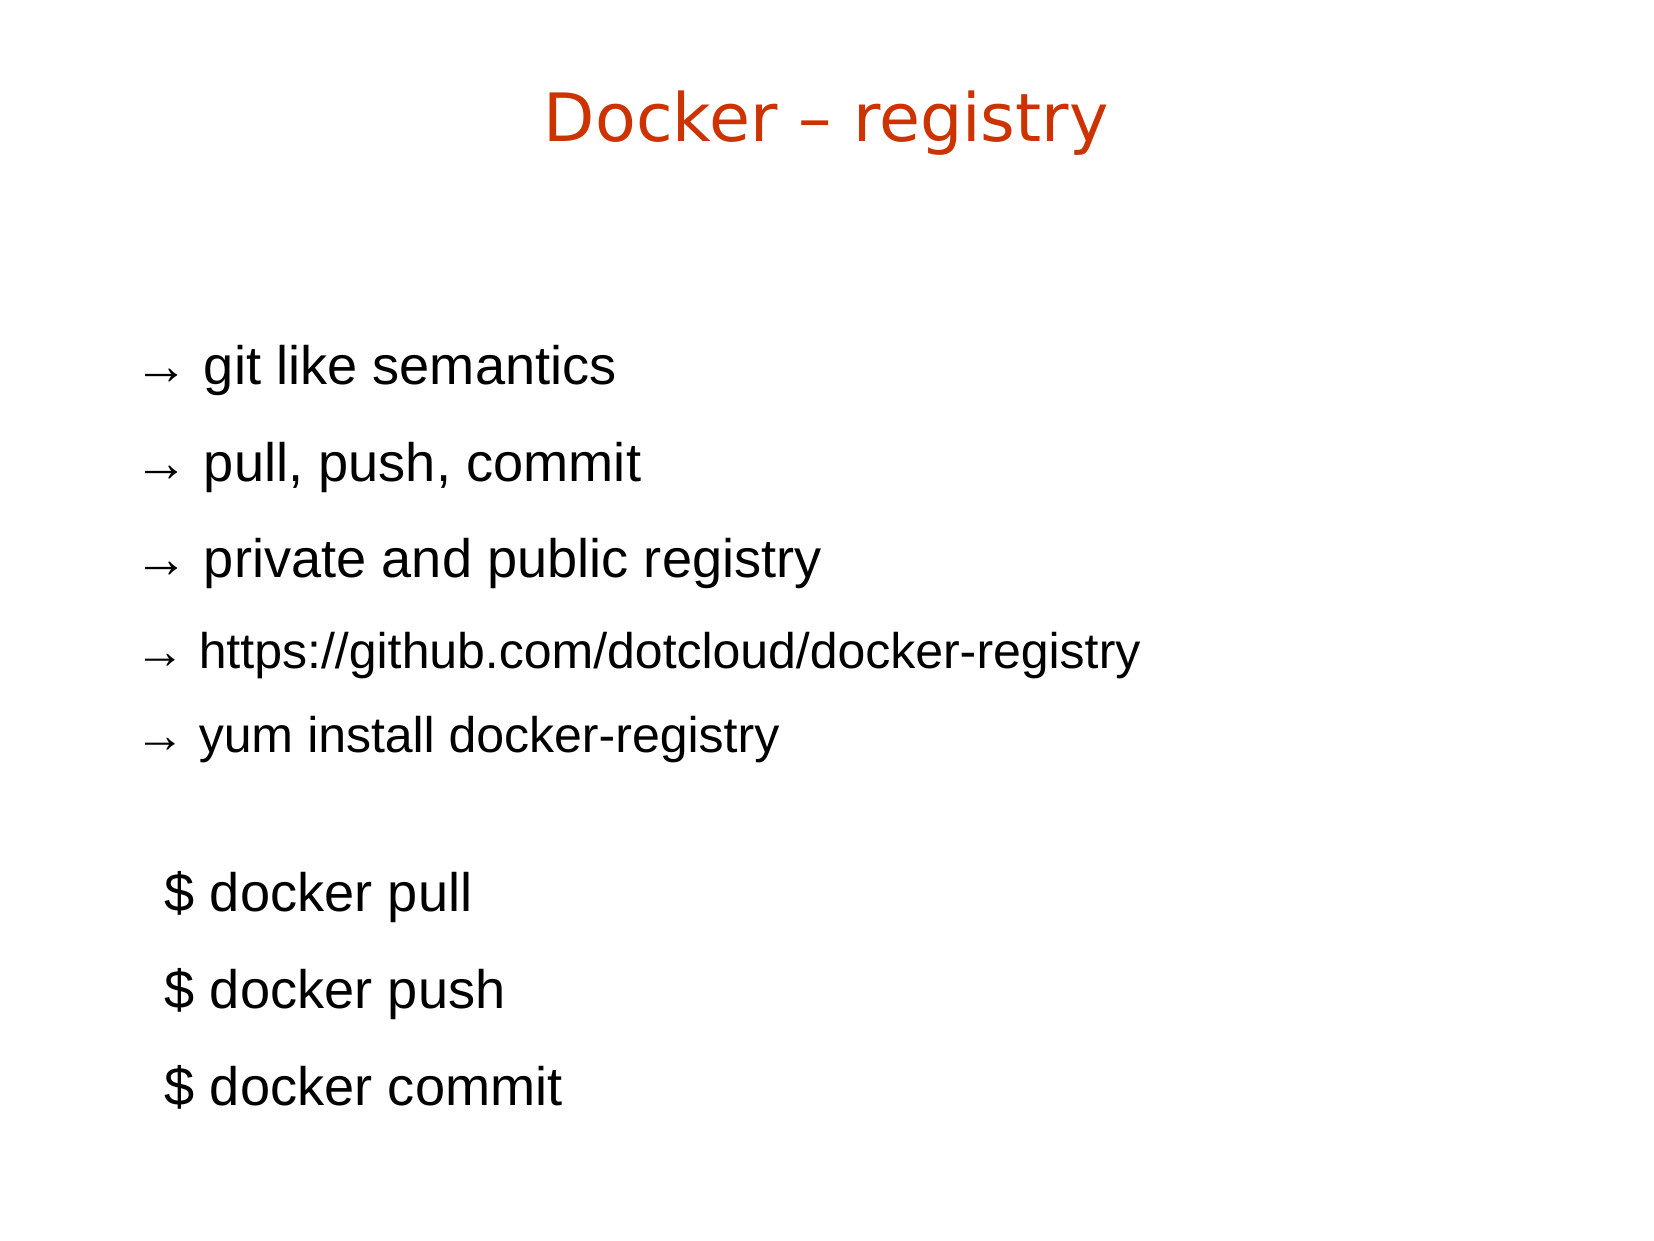

Docker – registry
→ git like semantics
→ pull, push, commit
→ private and public registry
→ https://github.com/dotcloud/docker-registry
→ yum install docker-registry
$ docker pull
$ docker push
$ docker commit